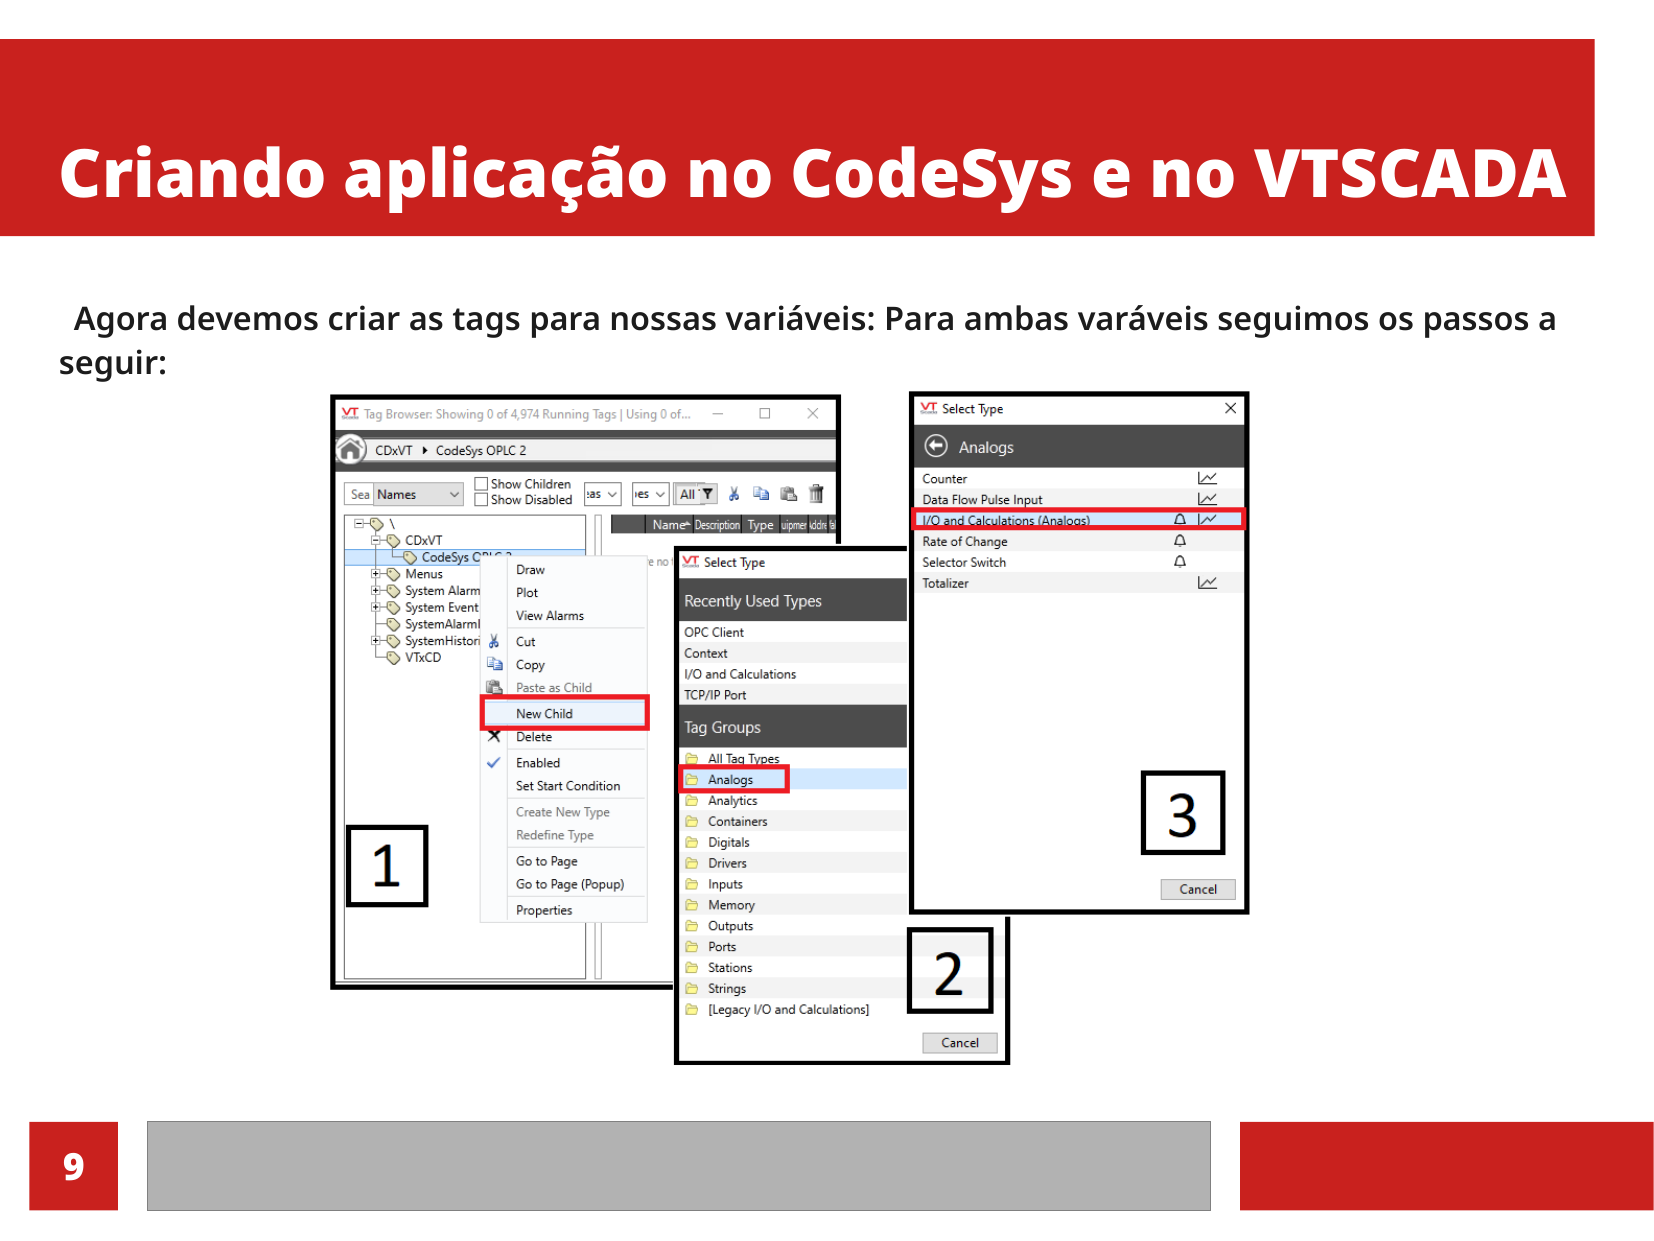

# Criando aplicação no CodeSys e no VTSCADA
Agora devemos criar as tags para nossas variáveis: Para ambas varáveis seguimos os passos a seguir:
9